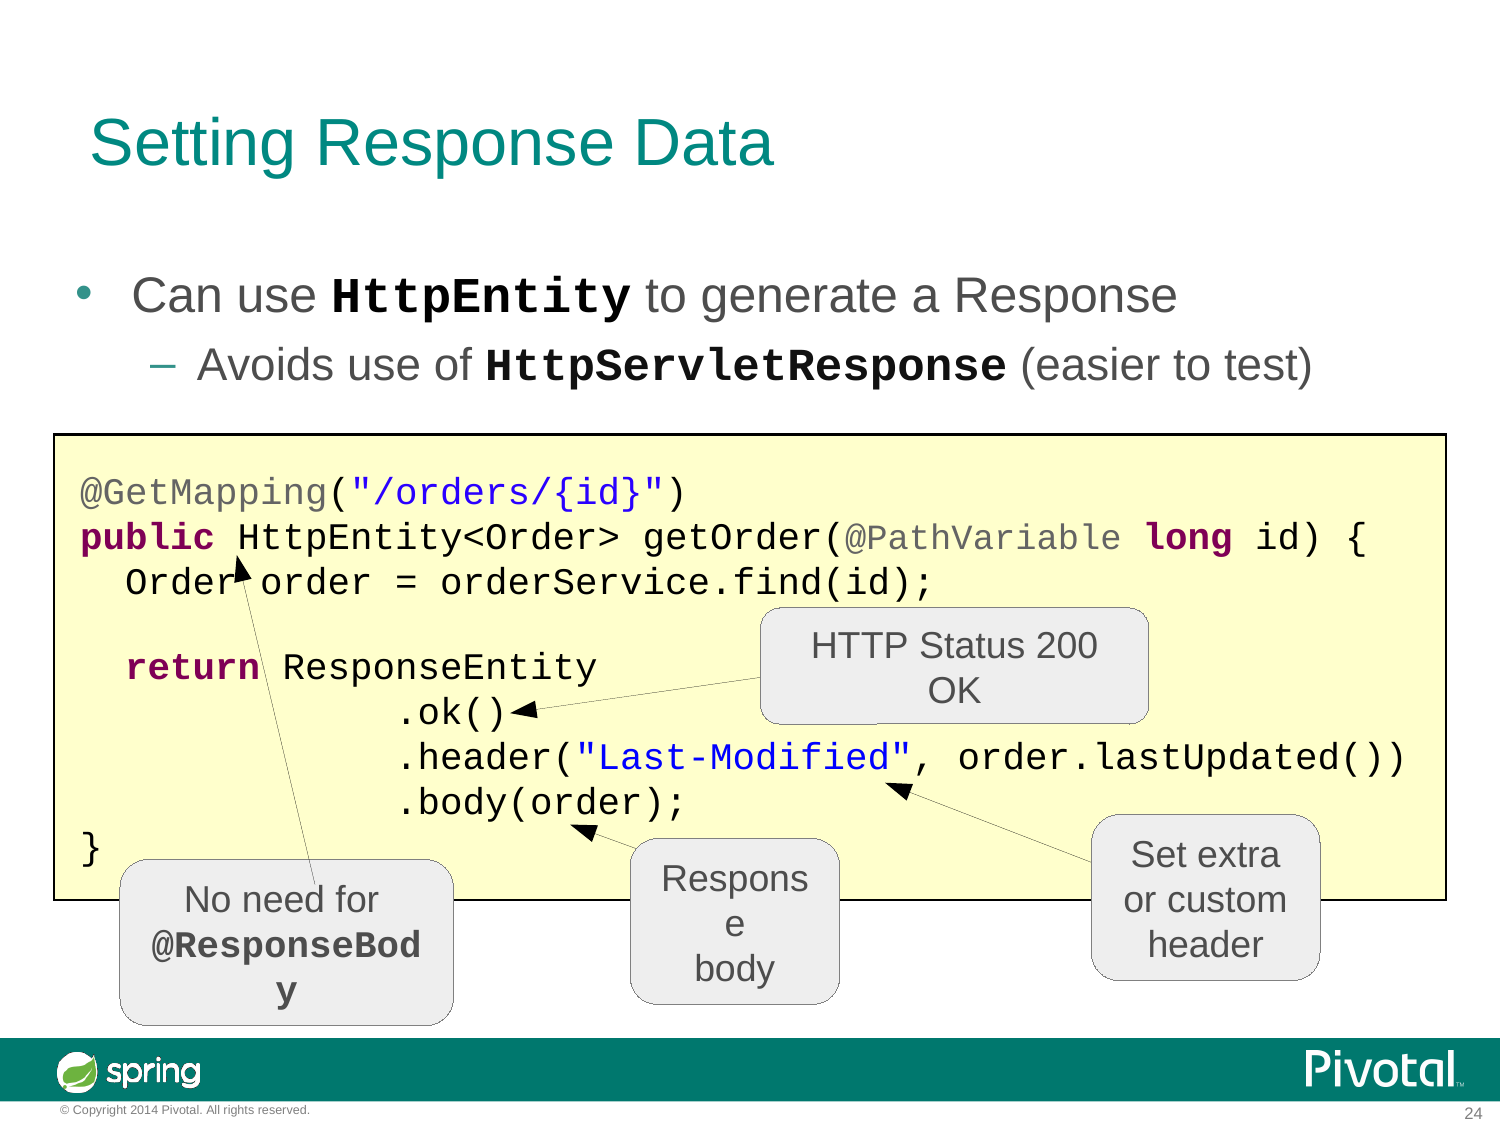

# Setting Response Data
Can use HttpEntity to generate a Response
Avoids use of HttpServletResponse (easier to test)
@GetMapping("/orders/{id}")
public HttpEntity<Order> getOrder(@PathVariable long id) {
 Order order = orderService.find(id);
 return ResponseEntity
 .ok()
 .header("Last-Modified", order.lastUpdated())
 .body(order);
}
HTTP Status 200 OK
Set extra or custom
header
Response
body
No need for
@ResponseBody